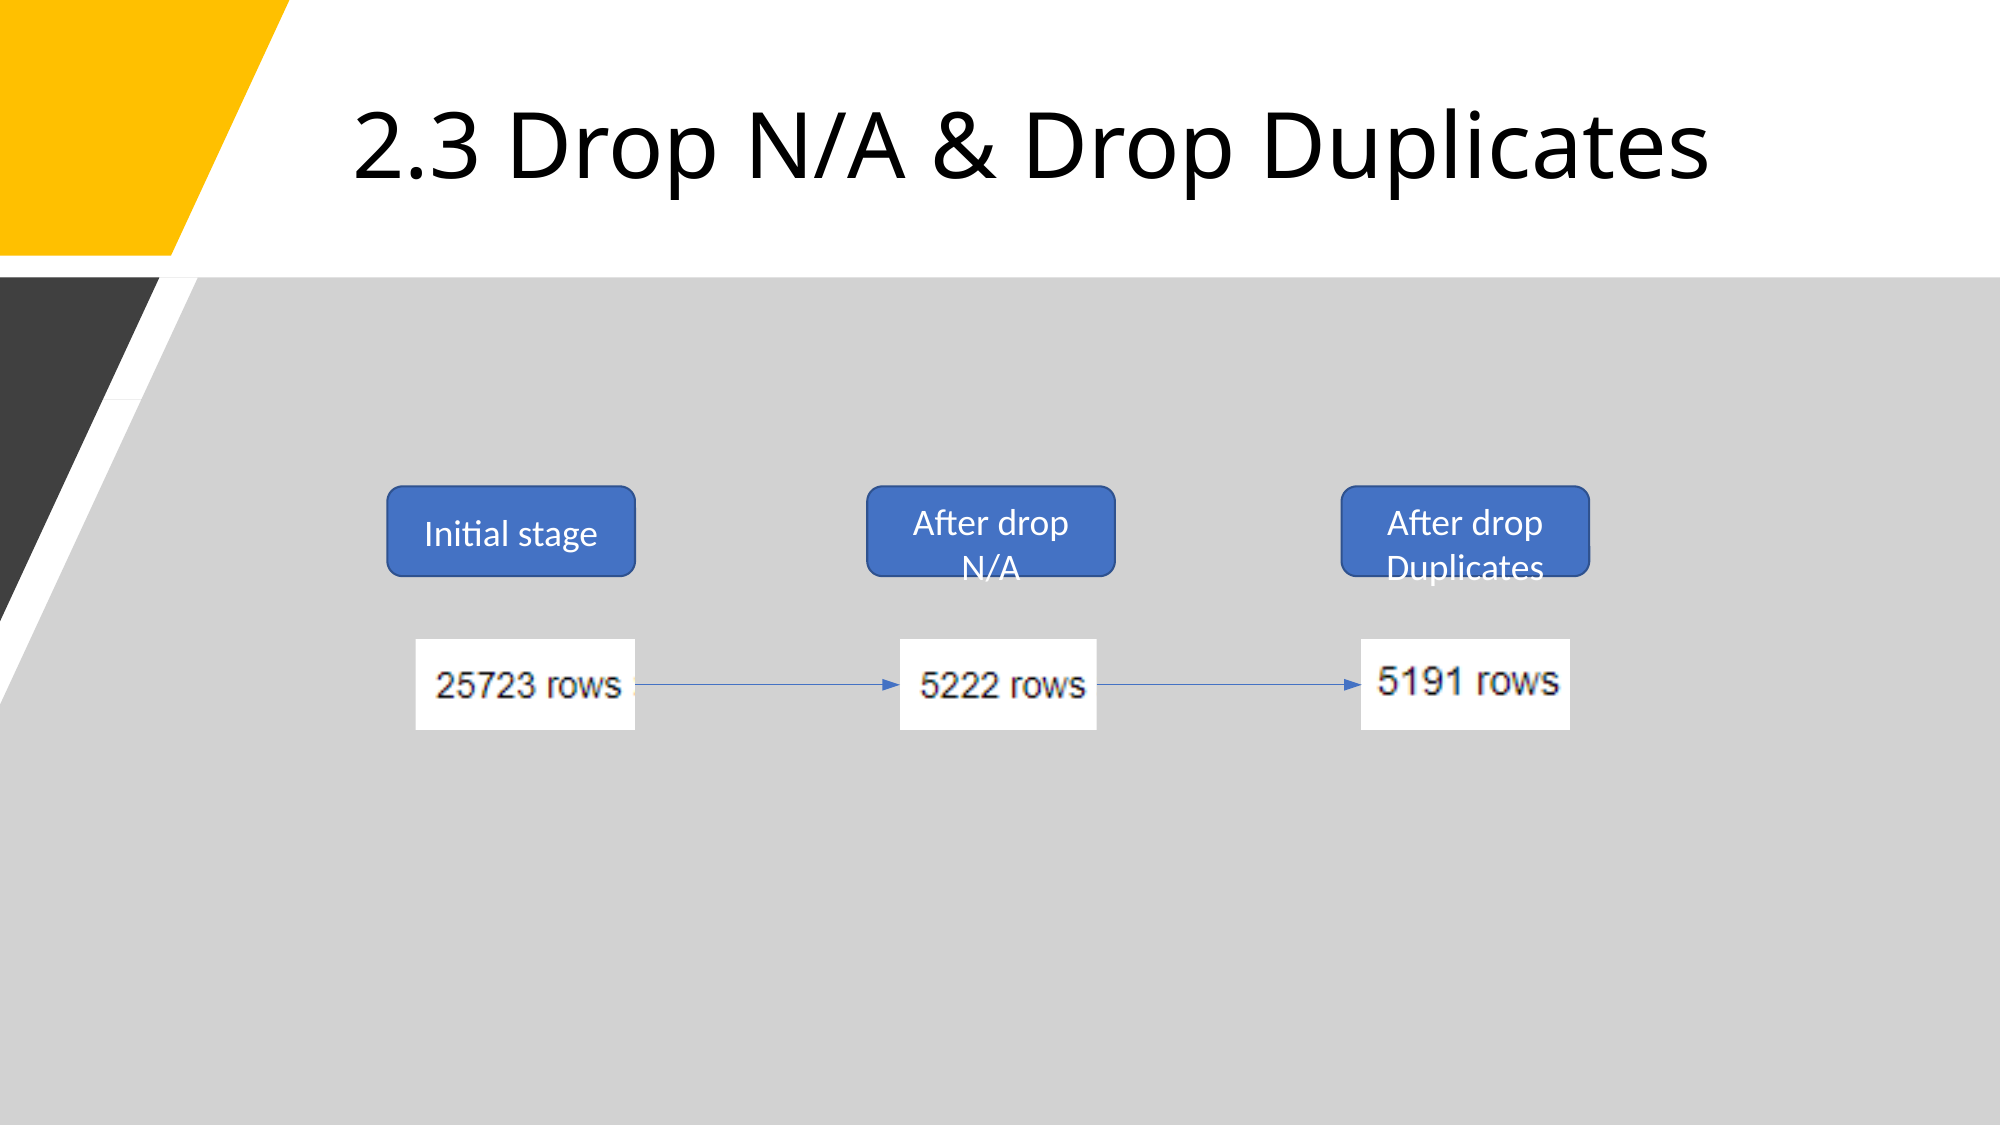

# 2.3 Drop N/A & Drop Duplicates
Initial stage
After drop N/A
After drop Duplicates